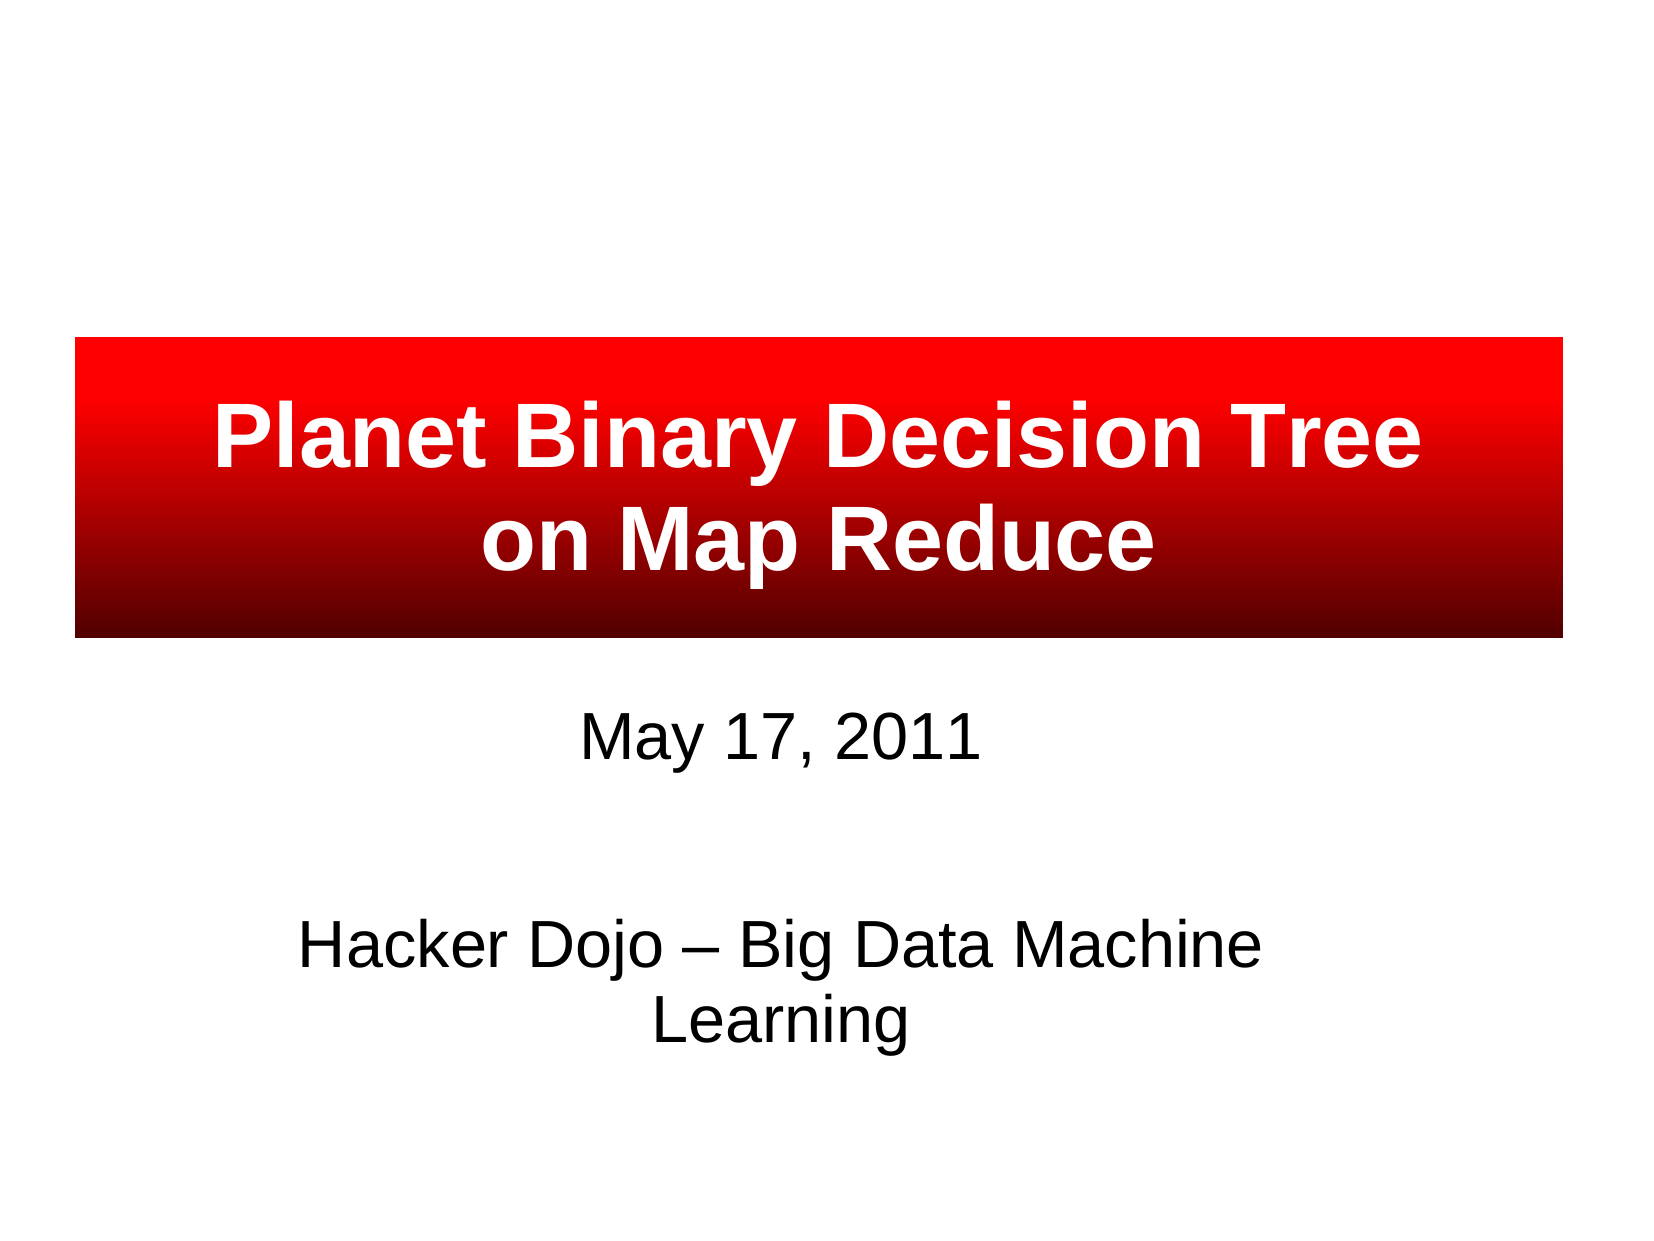

# Planet Binary Decision Tree on Map Reduce
May 17, 2011
Hacker Dojo – Big Data Machine Learning